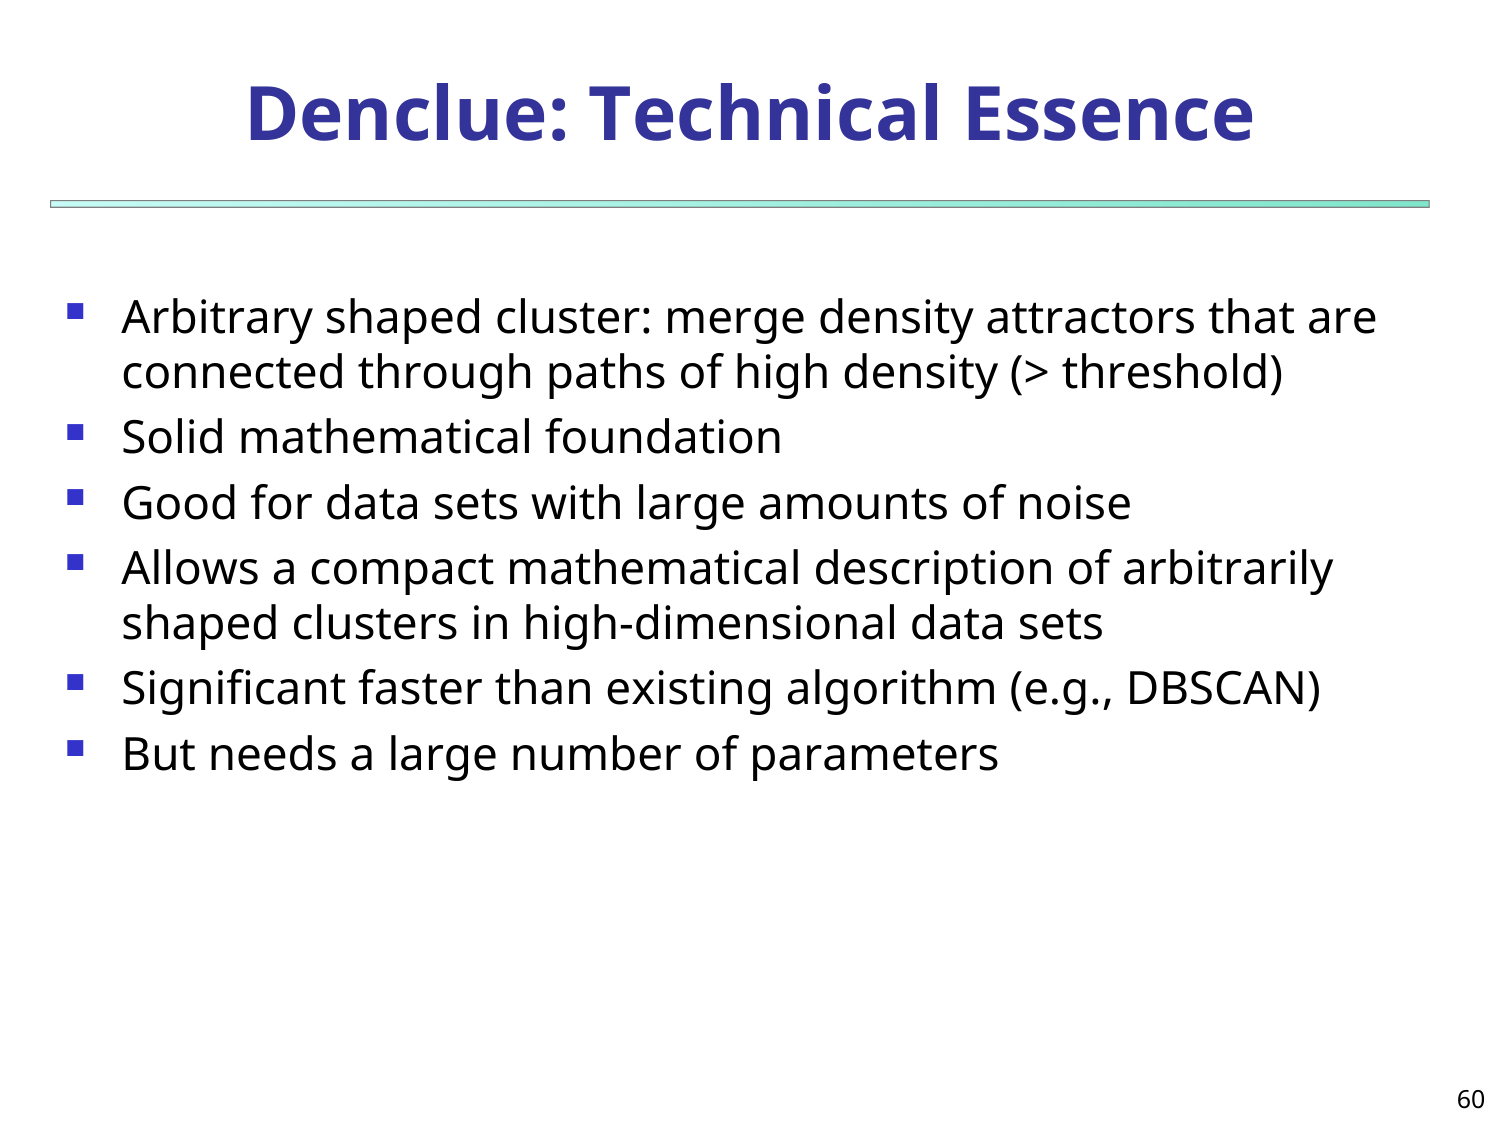

Denclue: Technical Essence
# Arbitrary shaped cluster: merge density attractors that are connected through paths of high density (> threshold)
Solid mathematical foundation
Good for data sets with large amounts of noise
Allows a compact mathematical description of arbitrarily shaped clusters in high-dimensional data sets
Significant faster than existing algorithm (e.g., DBSCAN)
But needs a large number of parameters